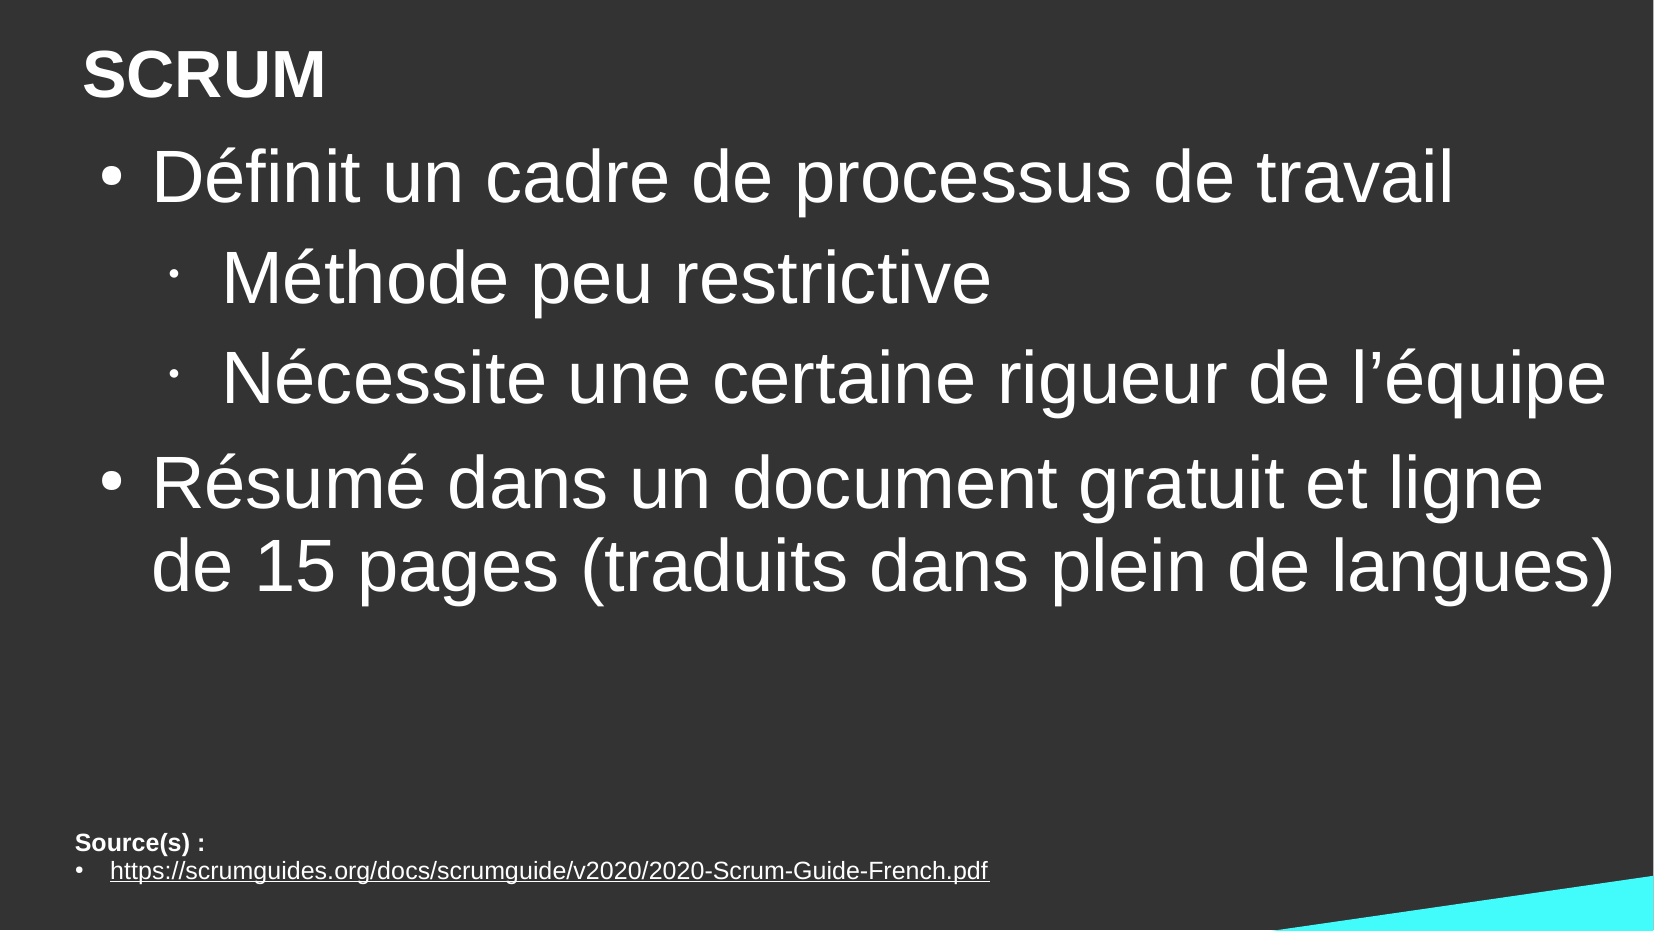

# SCRUM
Définit un cadre de processus de travail
Méthode peu restrictive
Nécessite une certaine rigueur de l’équipe
Résumé dans un document gratuit et ligne de 15 pages (traduits dans plein de langues)
Source(s) :
https://scrumguides.org/docs/scrumguide/v2020/2020-Scrum-Guide-French.pdf